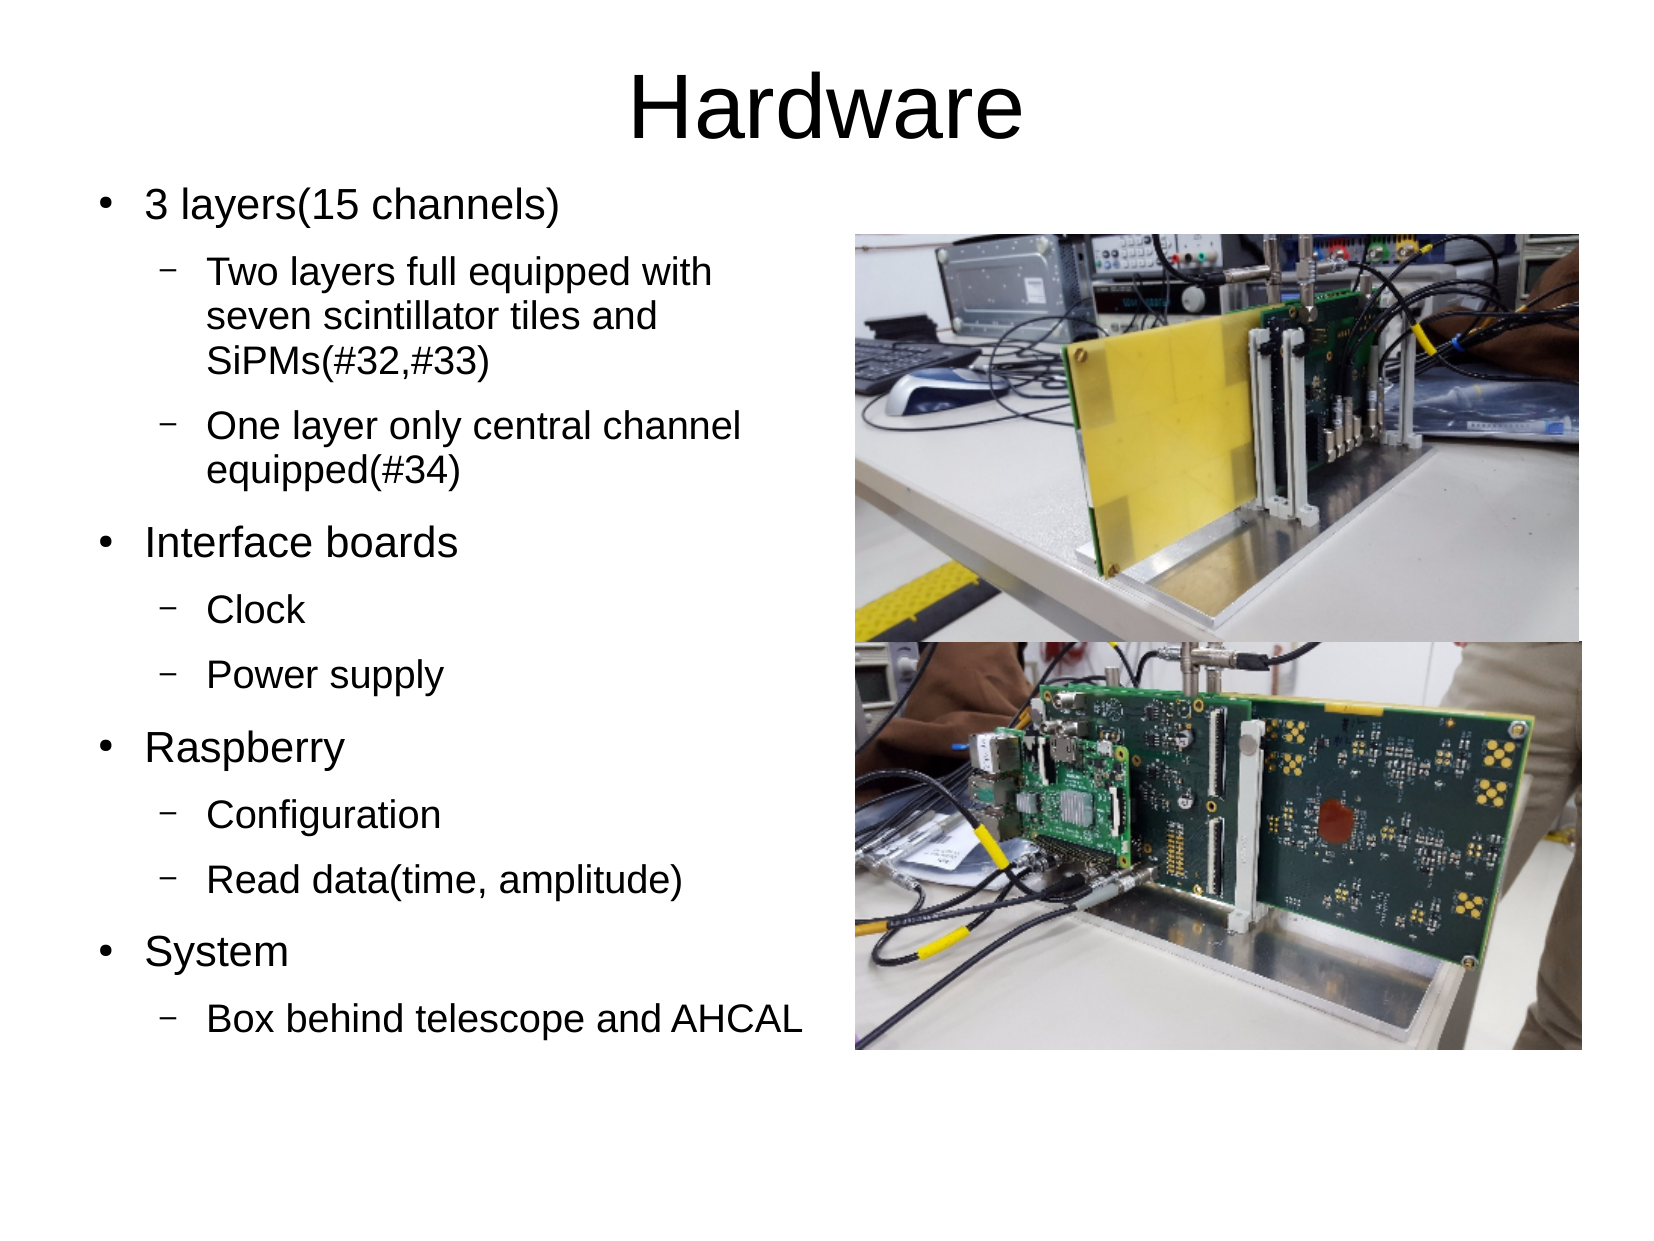

# Hardware
3 layers(15 channels)
Two layers full equipped with seven scintillator tiles and SiPMs(#32,#33)
One layer only central channel equipped(#34)
Interface boards
Clock
Power supply
Raspberry
Configuration
Read data(time, amplitude)
System
Box behind telescope and AHCAL